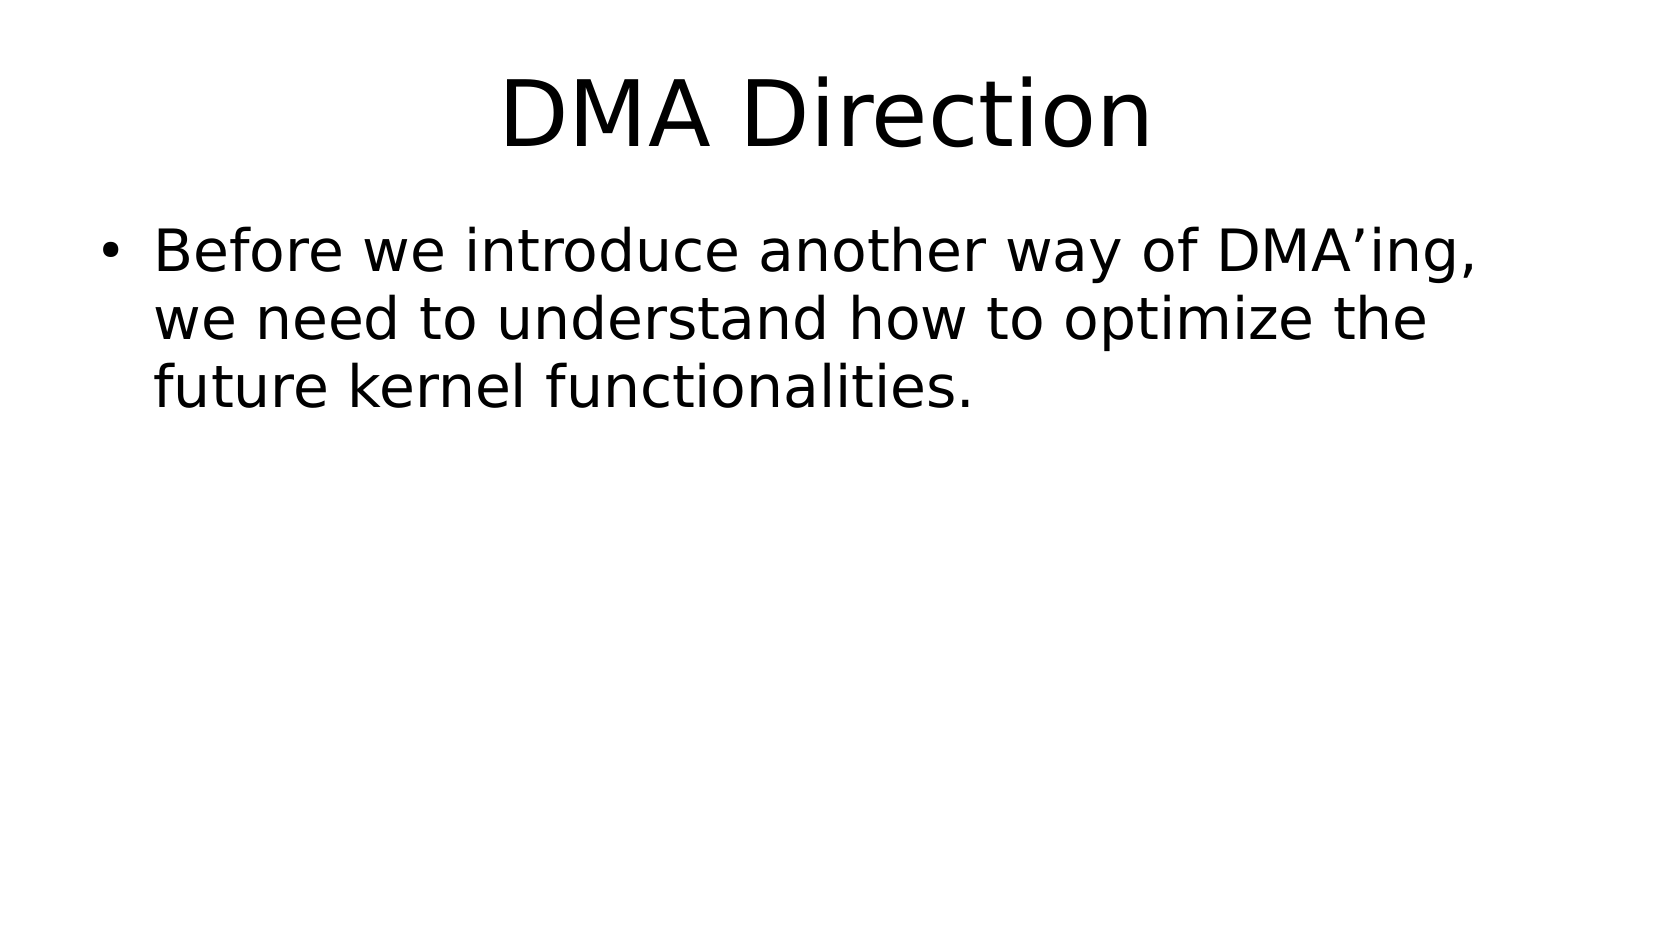

# DMA Direction
Before we introduce another way of DMA’ing, we need to understand how to optimize the future kernel functionalities.